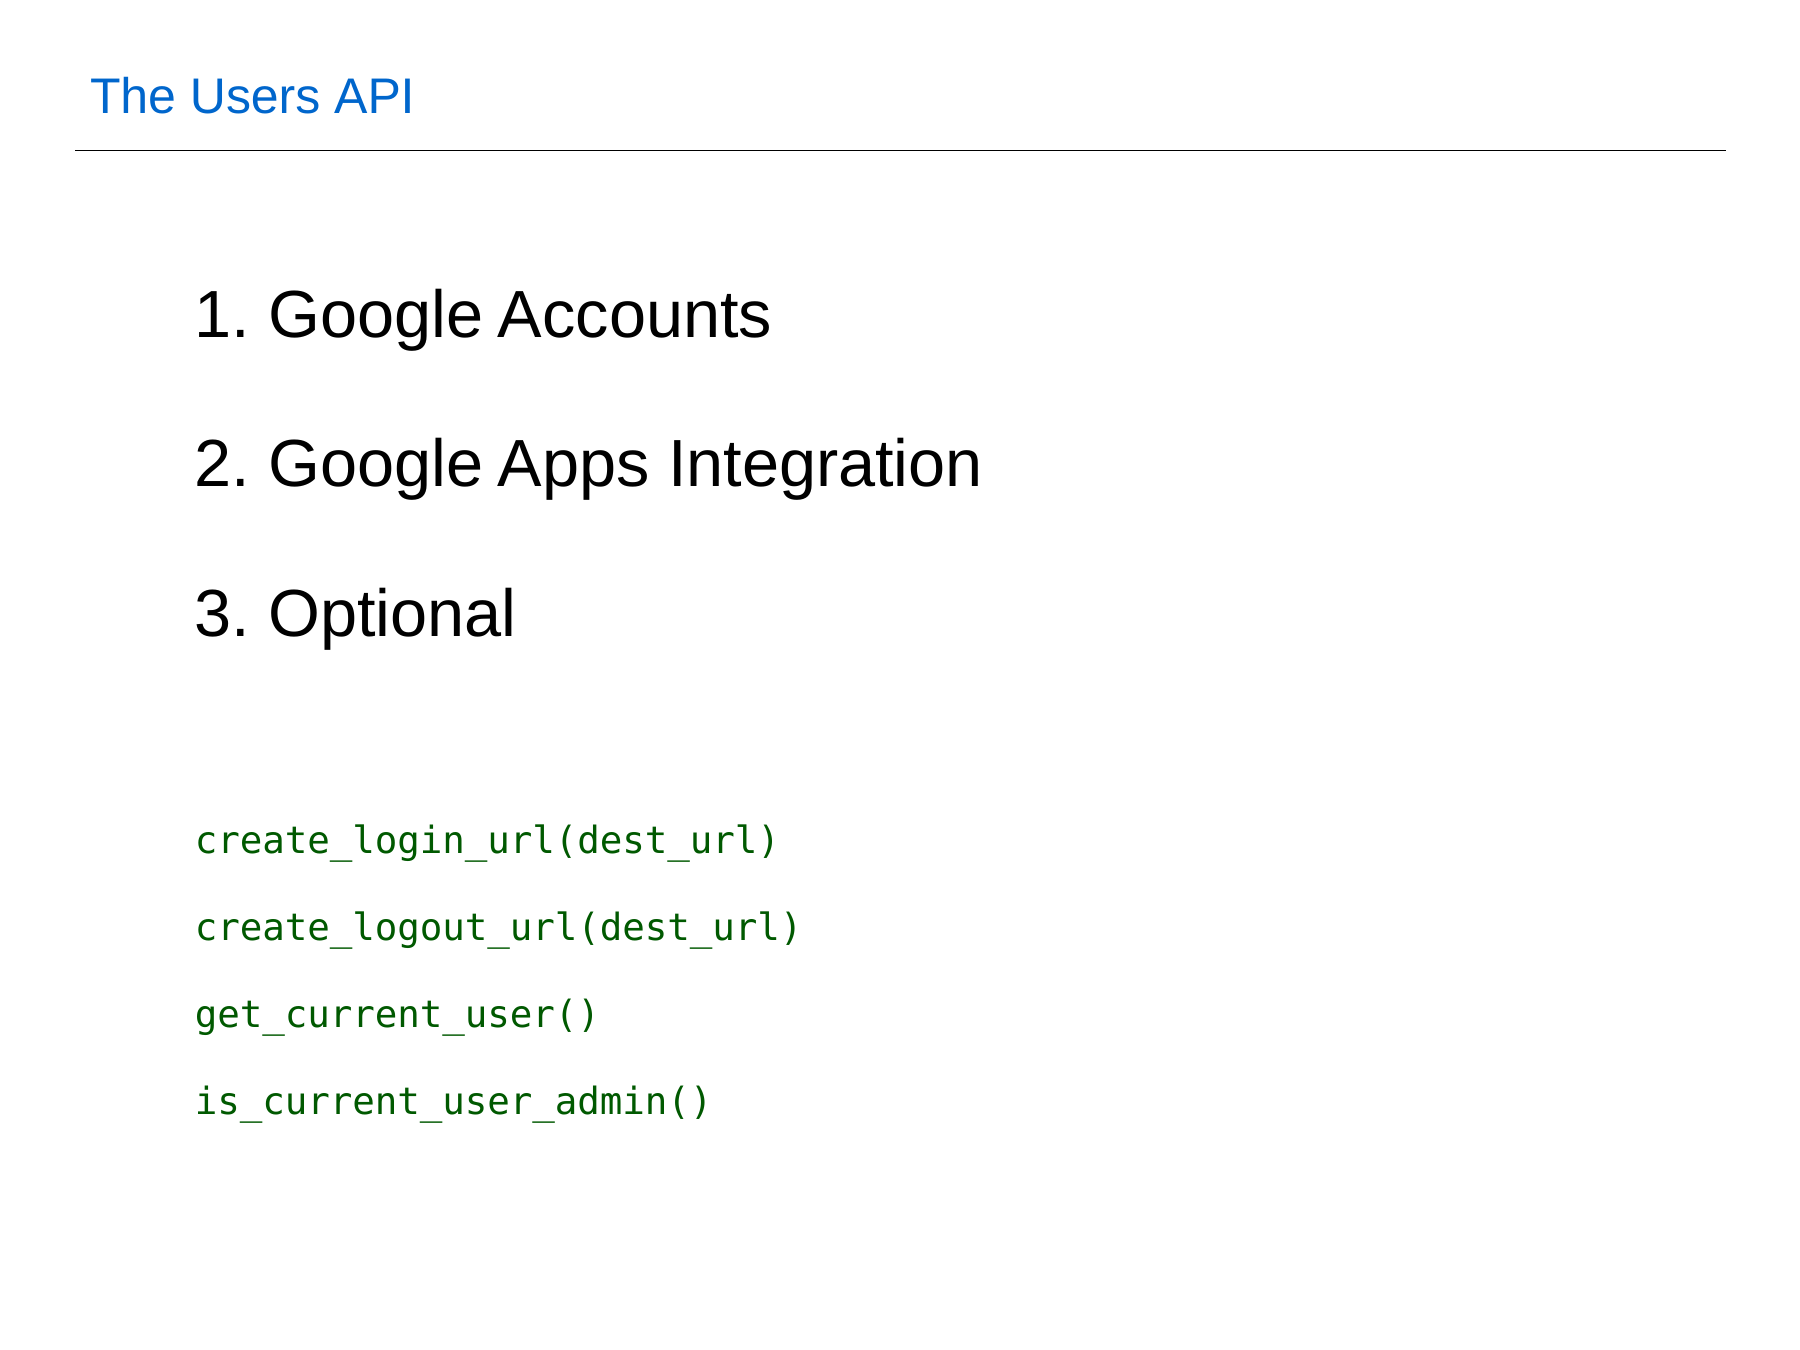

# The Users API
1. Google Accounts
2. Google Apps Integration
3. Optional
create_login_url(dest_url)
create_logout_url(dest_url)
get_current_user()
is_current_user_admin()